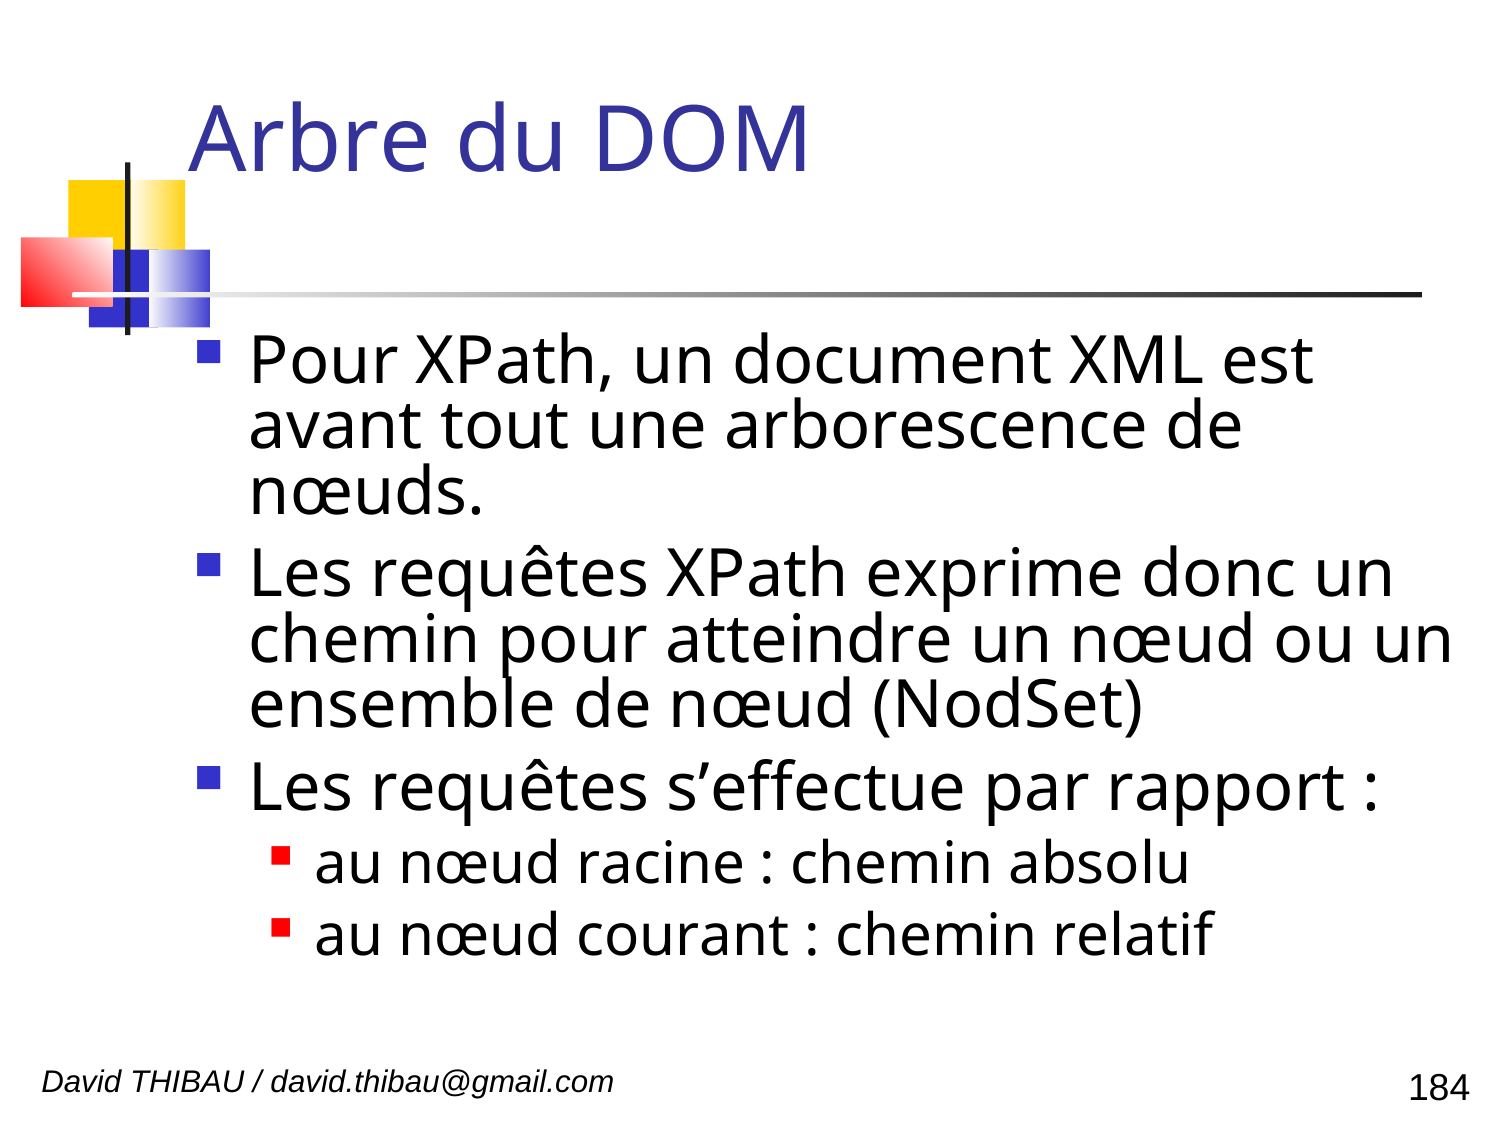

# Arbre du DOM
Pour XPath, un document XML est avant tout une arborescence de nœuds.
Les requêtes XPath exprime donc un chemin pour atteindre un nœud ou un ensemble de nœud (NodSet)
Les requêtes s’effectue par rapport :
au nœud racine : chemin absolu
au nœud courant : chemin relatif